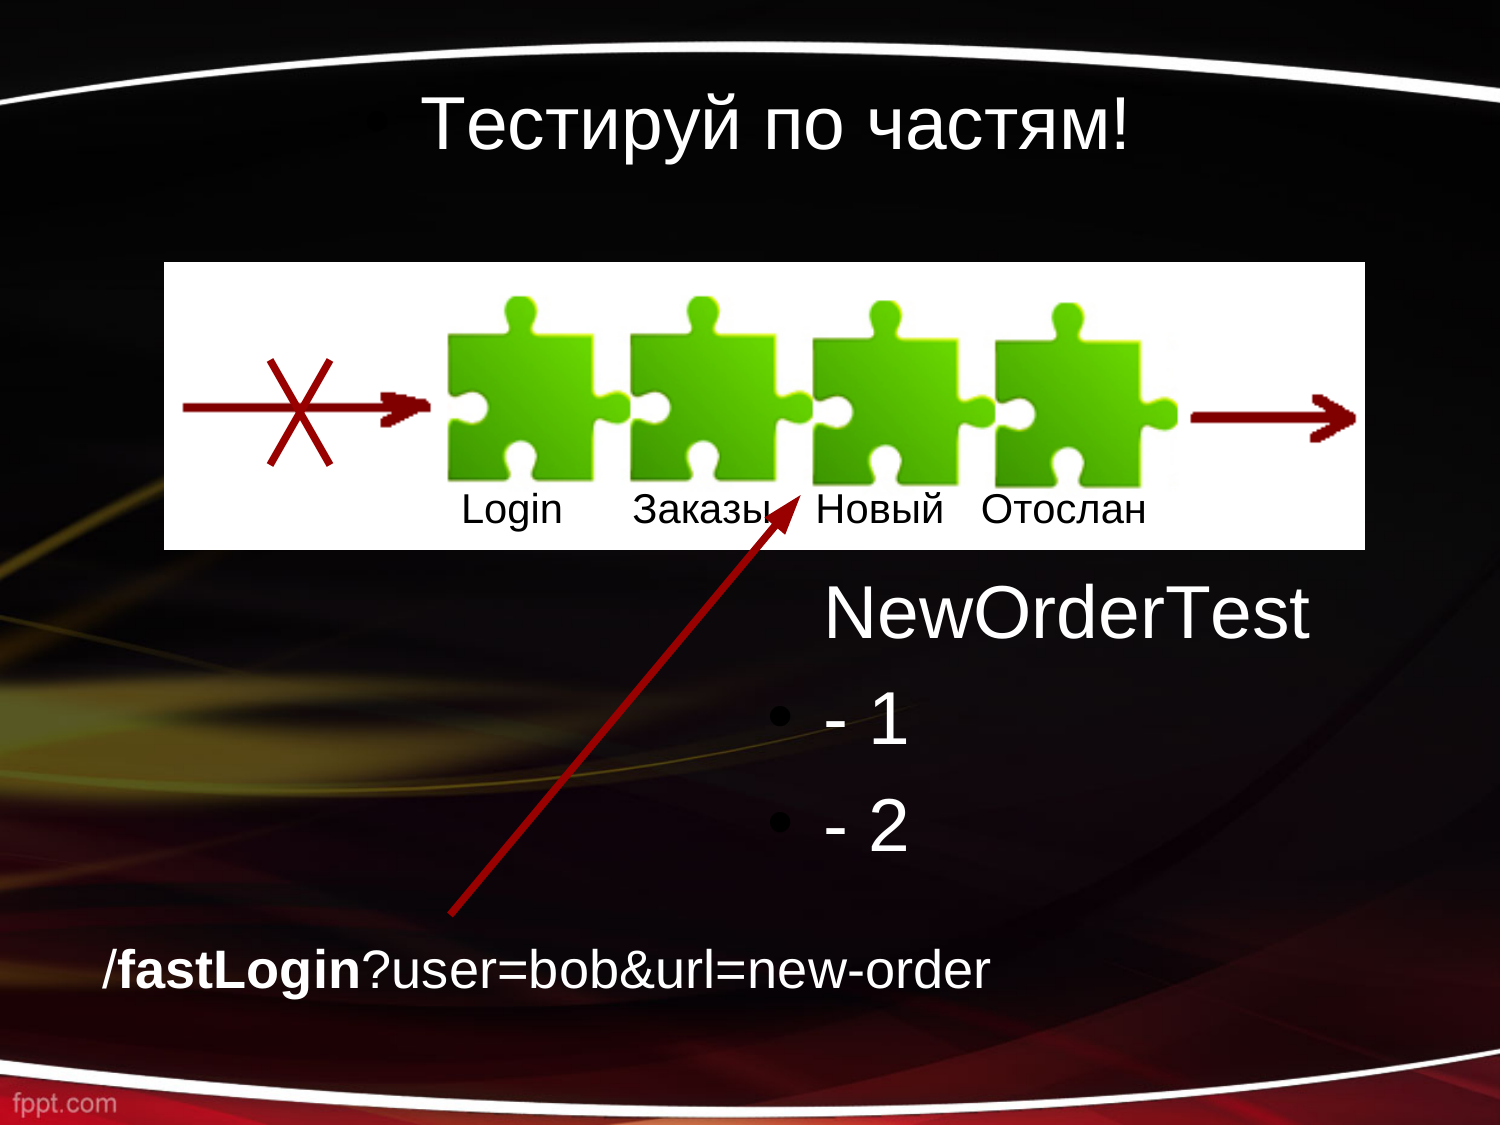

# Тестируй по частям!
Login
Заказы
Новый
Отослан
NewOrderTest
- 1
- 2
/fastLogin?user=bob&url=new-order